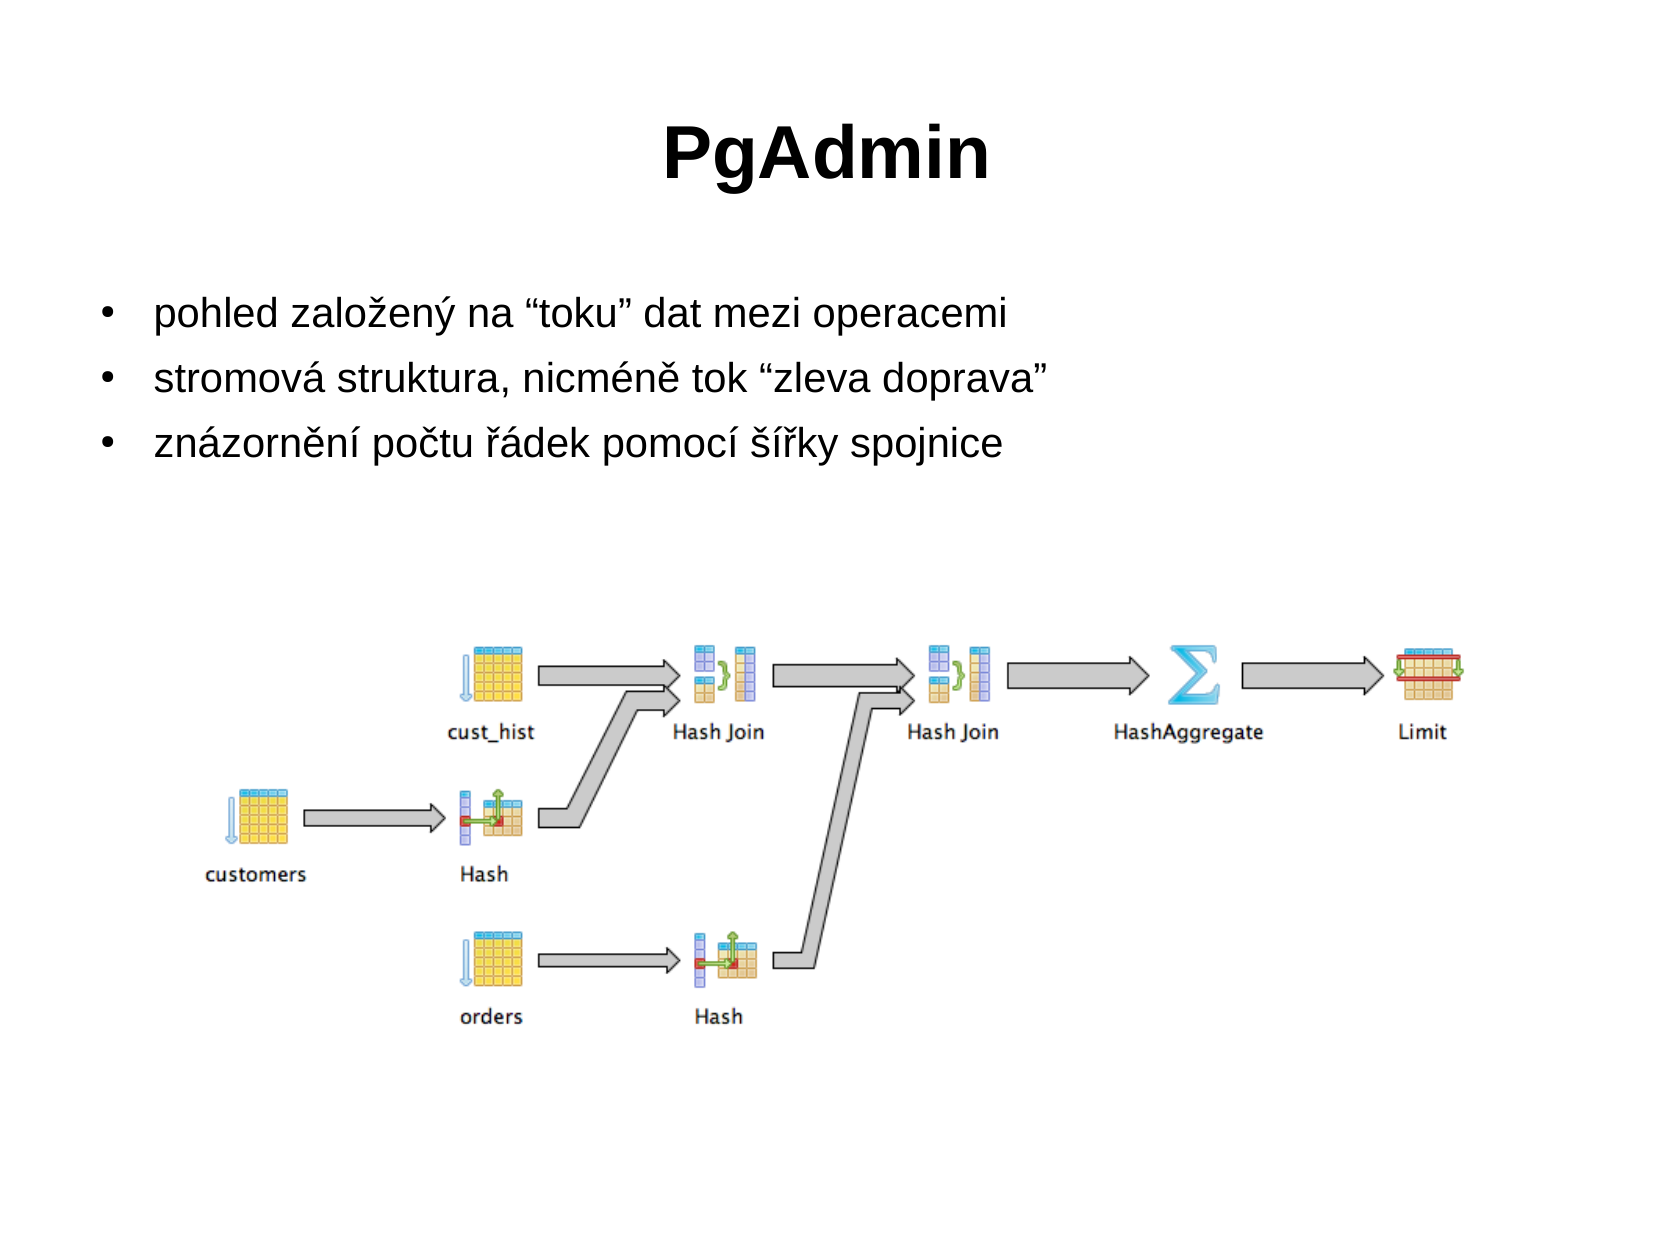

# PgAdmin
pohled založený na “toku” dat mezi operacemi
stromová struktura, nicméně tok “zleva doprava”
znázornění počtu řádek pomocí šířky spojnice